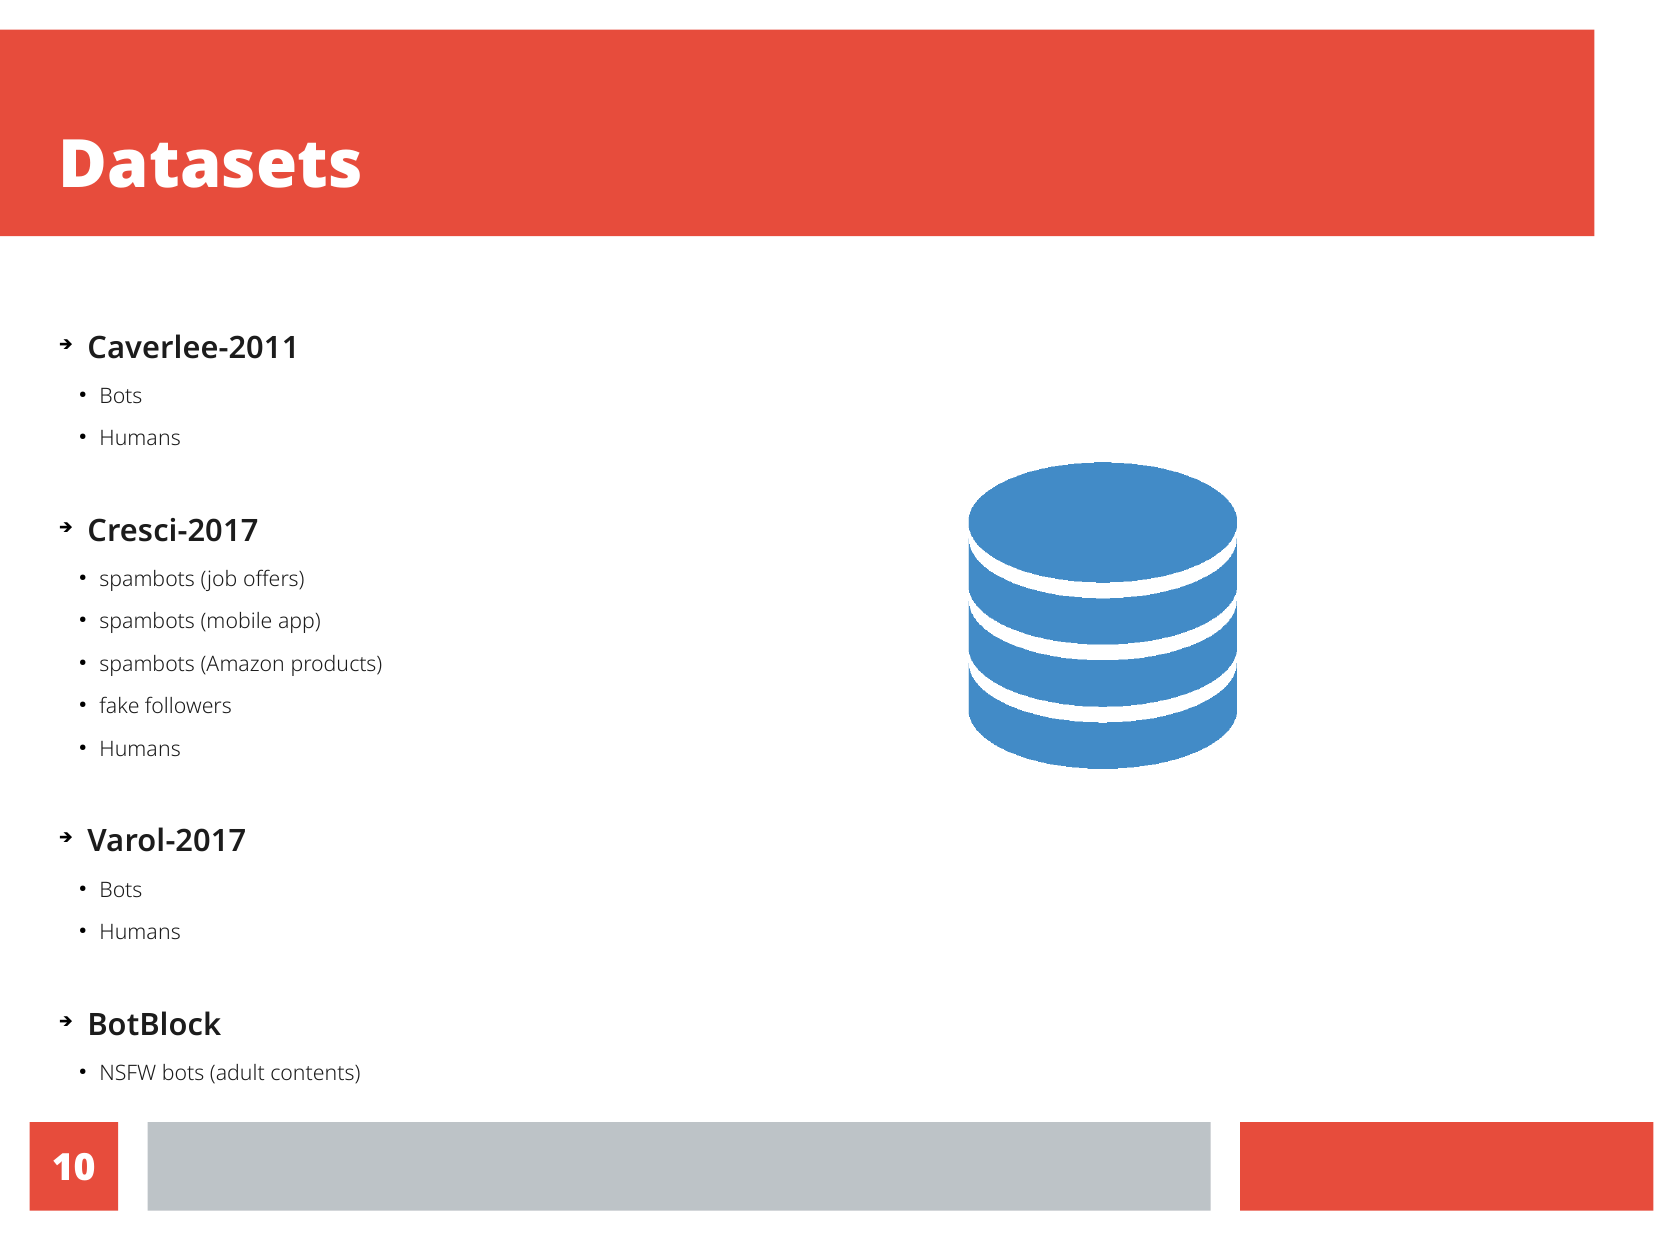

# Datasets
 Caverlee-2011
Bots
Humans
 Cresci-2017
spambots (job offers)
spambots (mobile app)
spambots (Amazon products)
fake followers
Humans
 Varol-2017
Bots
Humans
 BotBlock
NSFW bots (adult contents)
10